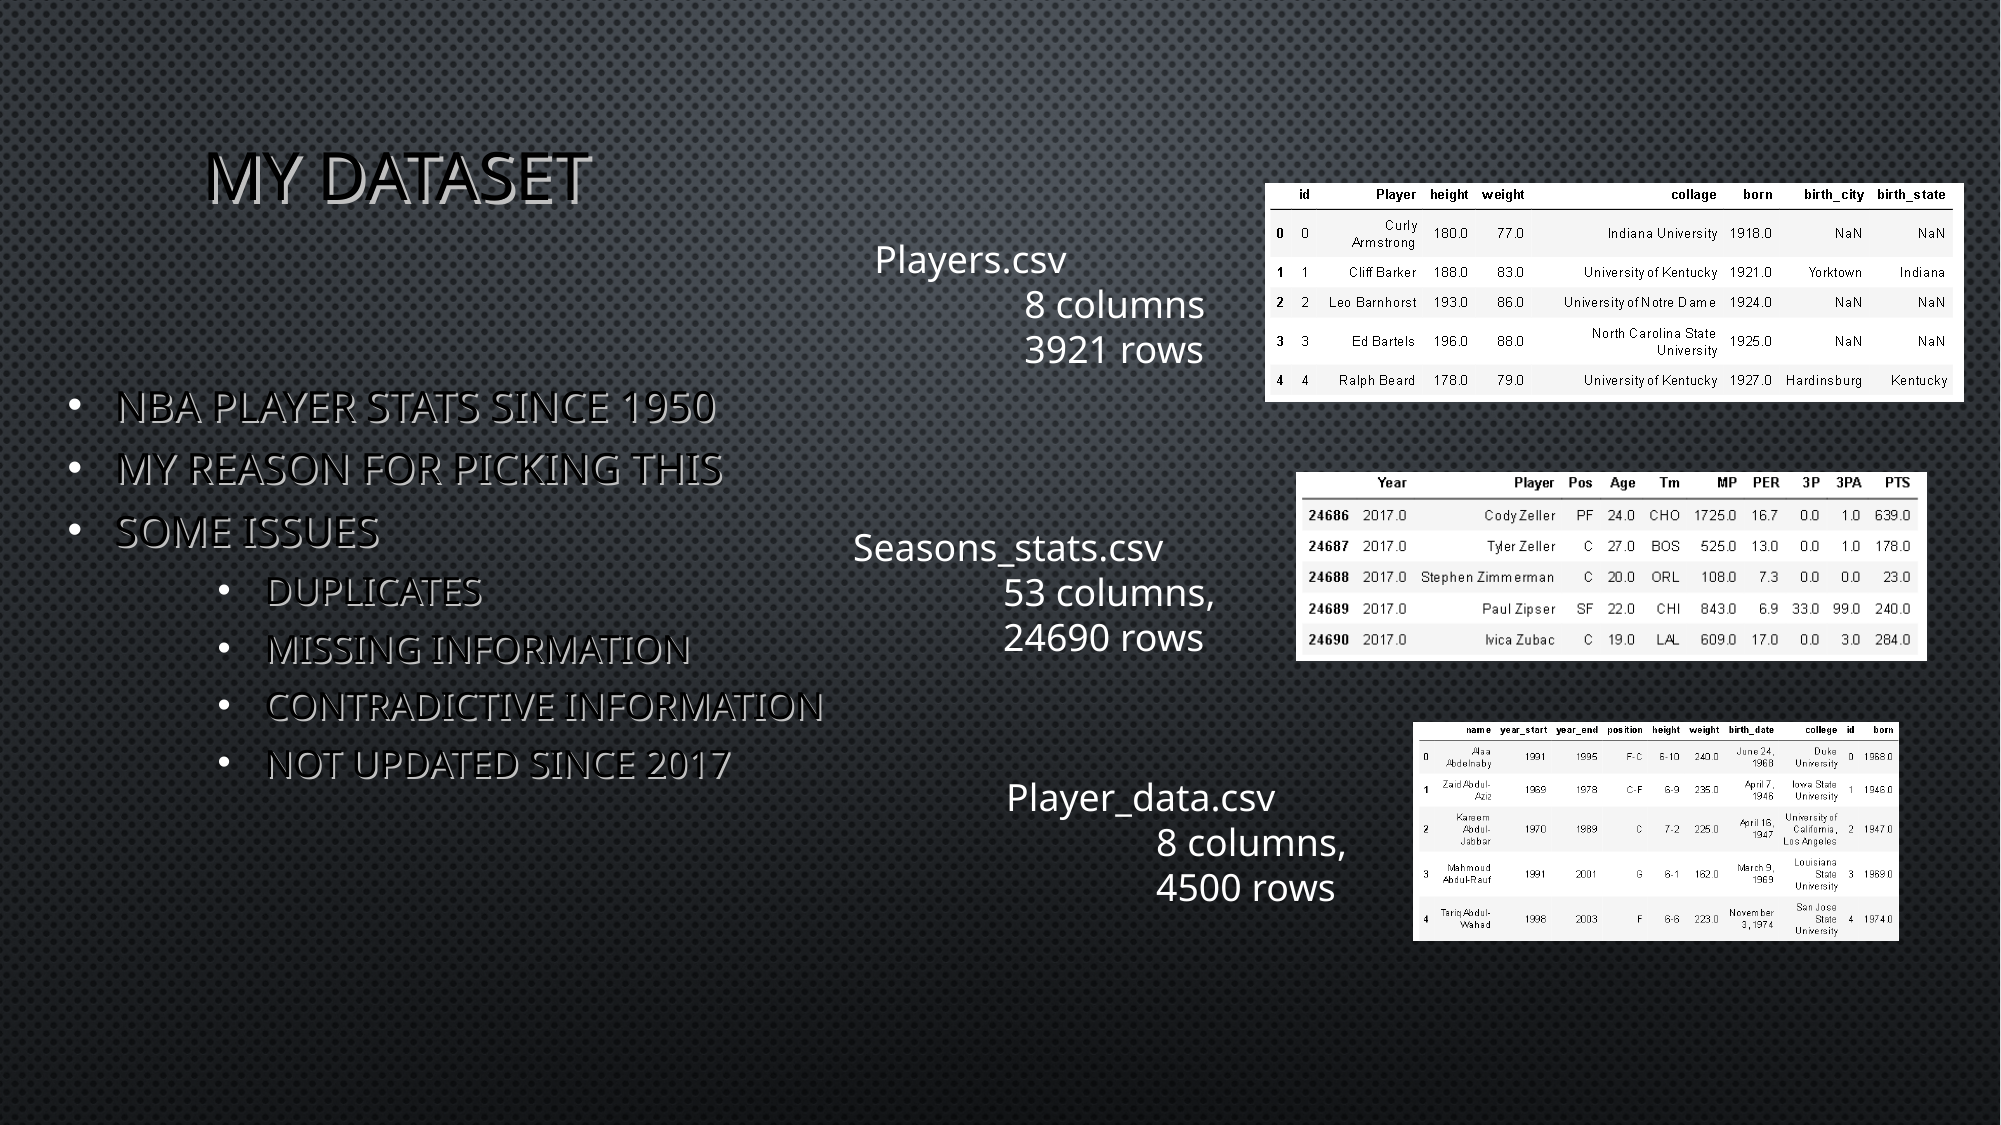

# My dataset
Players.csv
8 columns 3921 rows
NBA Player stats since 1950
My reason for picking this
Some issues
Duplicates
Missing information
Contradictive information
Not updated since 2017
Seasons_stats.csv
53 columns, 24690 rows
Player_data.csv
8 columns, 4500 rows